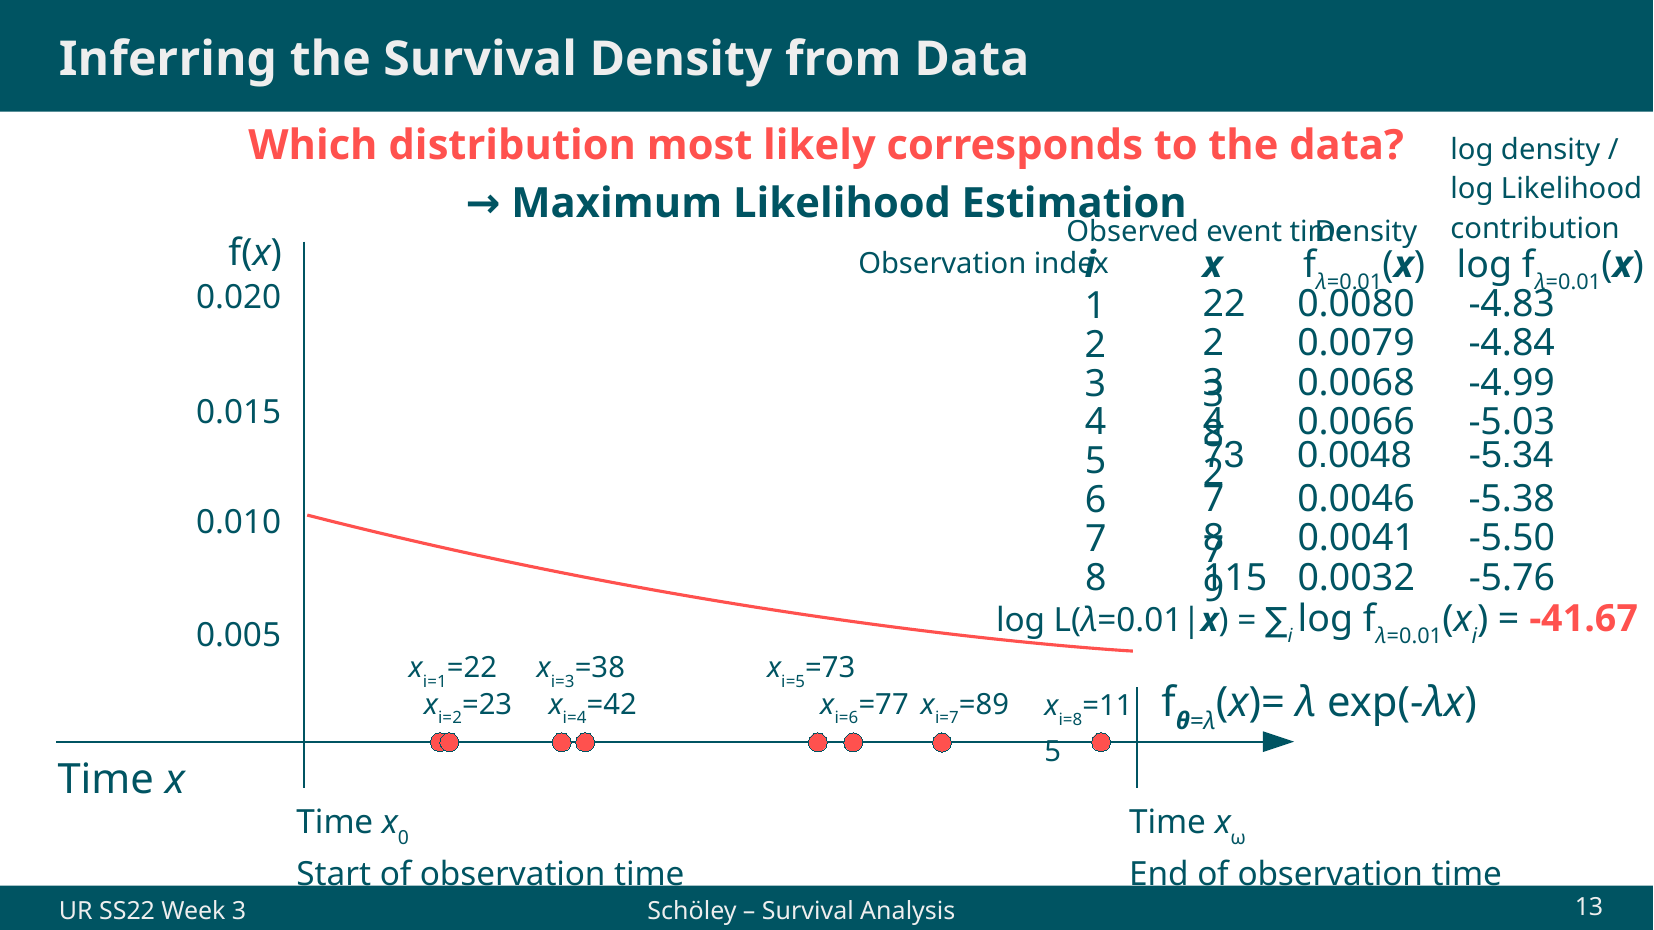

# Inferring the Survival Density from Data
Which distribution most likely corresponds to the data?
→ Maximum Likelihood Estimation
log density /
log Likelihood
contribution
Observed event time
Density
f(x)
i
x
fλ=0.01(x)
log fλ=0.01(x)
Observation index
0.020
22
0.0080
-4.83
1
23
0.0079
-4.84
2
38
0.0068
-4.99
3
0.015
42
0.0066
-5.03
4
5
73
0.0048
-5.34
77
0.0046
-5.38
6
0.010
89
0.0041
-5.50
7
8
115
0.0032
-5.76
log L(λ=0.01|x) = ∑i log fλ=0.01(xi) = -41.67
0.005
xi=1=22
xi=3=38
xi=5=73
fθ=λ(x)= λ exp(-λx)
xi=2=23
xi=4=42
xi=6=77
xi=7=89
xi=8=115
Time x
Time xω
End of observation time
Time x0
Start of observation time
13
UR SS22 Week 3
Schöley – Survival Analysis